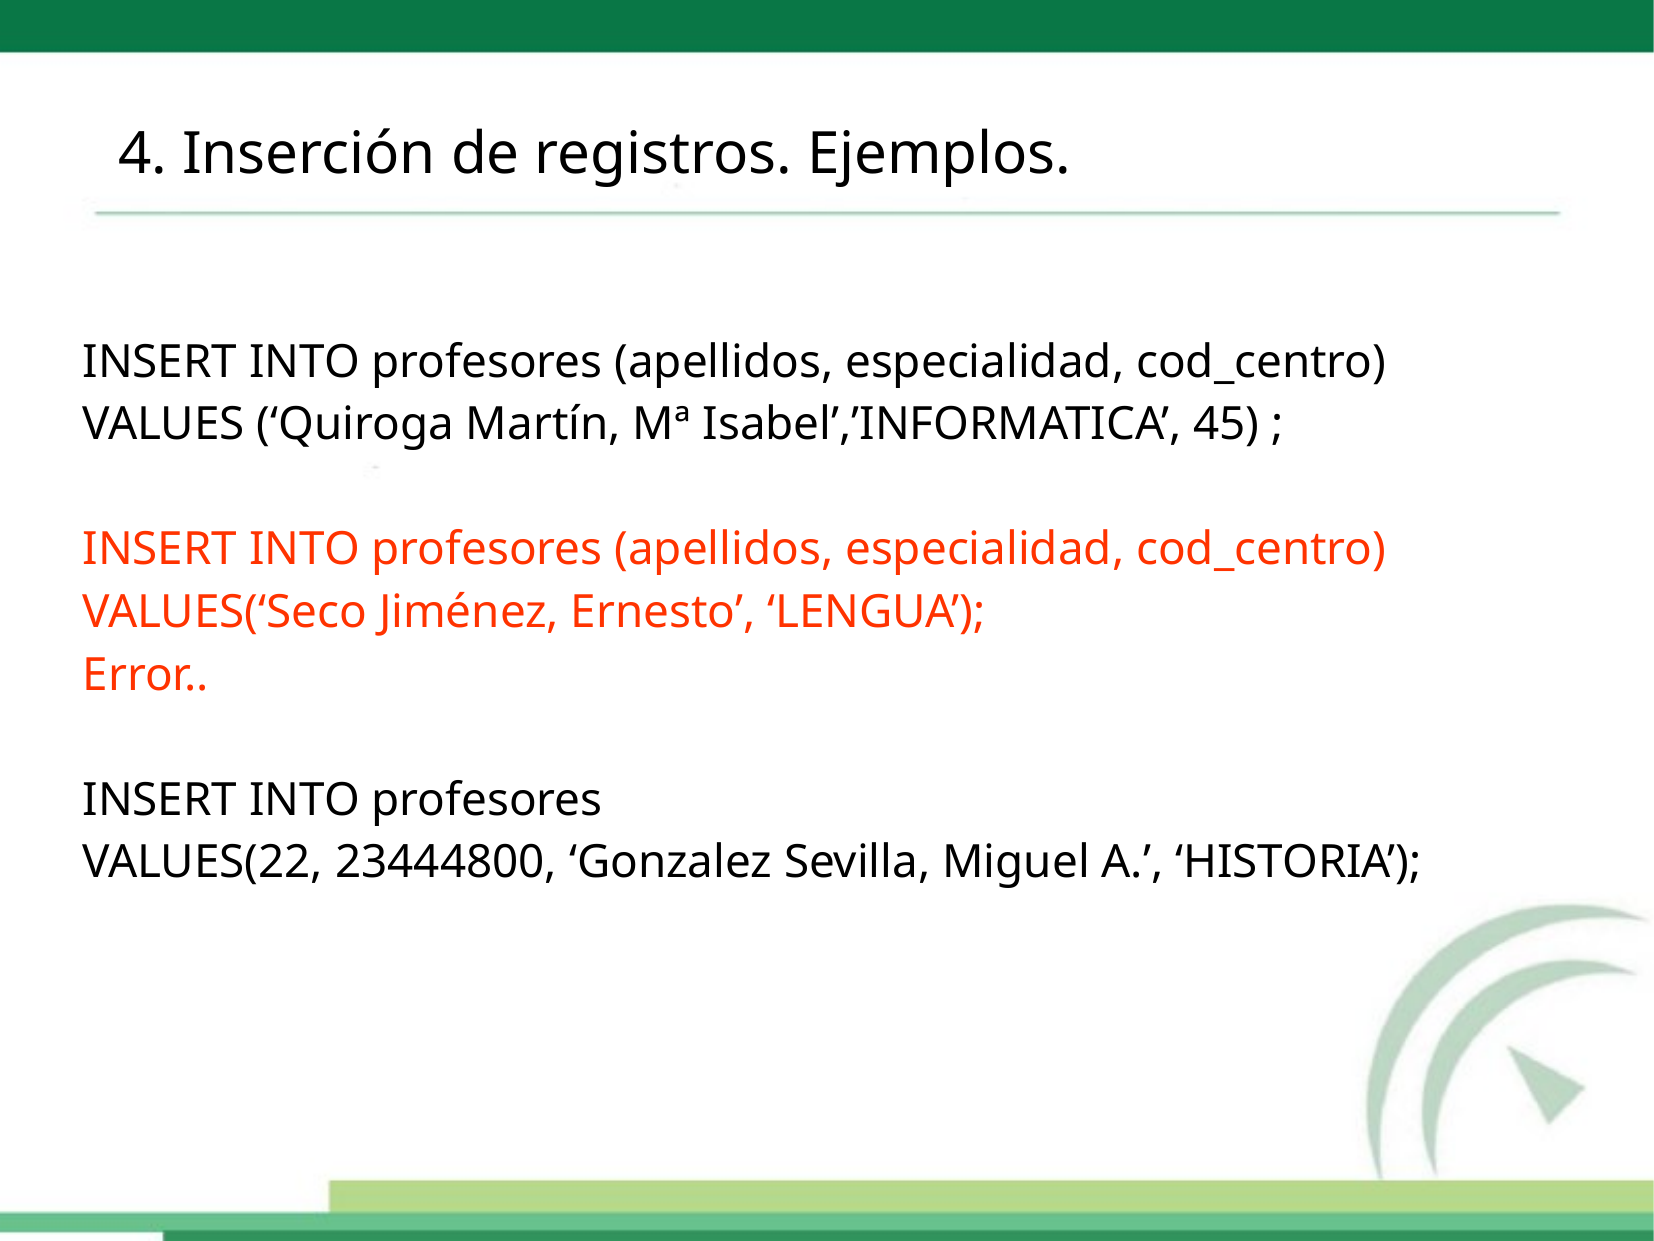

# 4. Inserción de registros. Ejemplos.
INSERT INTO profesores (apellidos, especialidad, cod_centro)
VALUES (‘Quiroga Martín, Mª Isabel’,’INFORMATICA’, 45) ;
INSERT INTO profesores (apellidos, especialidad, cod_centro) VALUES(‘Seco Jiménez, Ernesto’, ‘LENGUA’);
Error..
INSERT INTO profesores
VALUES(22, 23444800, ‘Gonzalez Sevilla, Miguel A.’, ‘HISTORIA’);